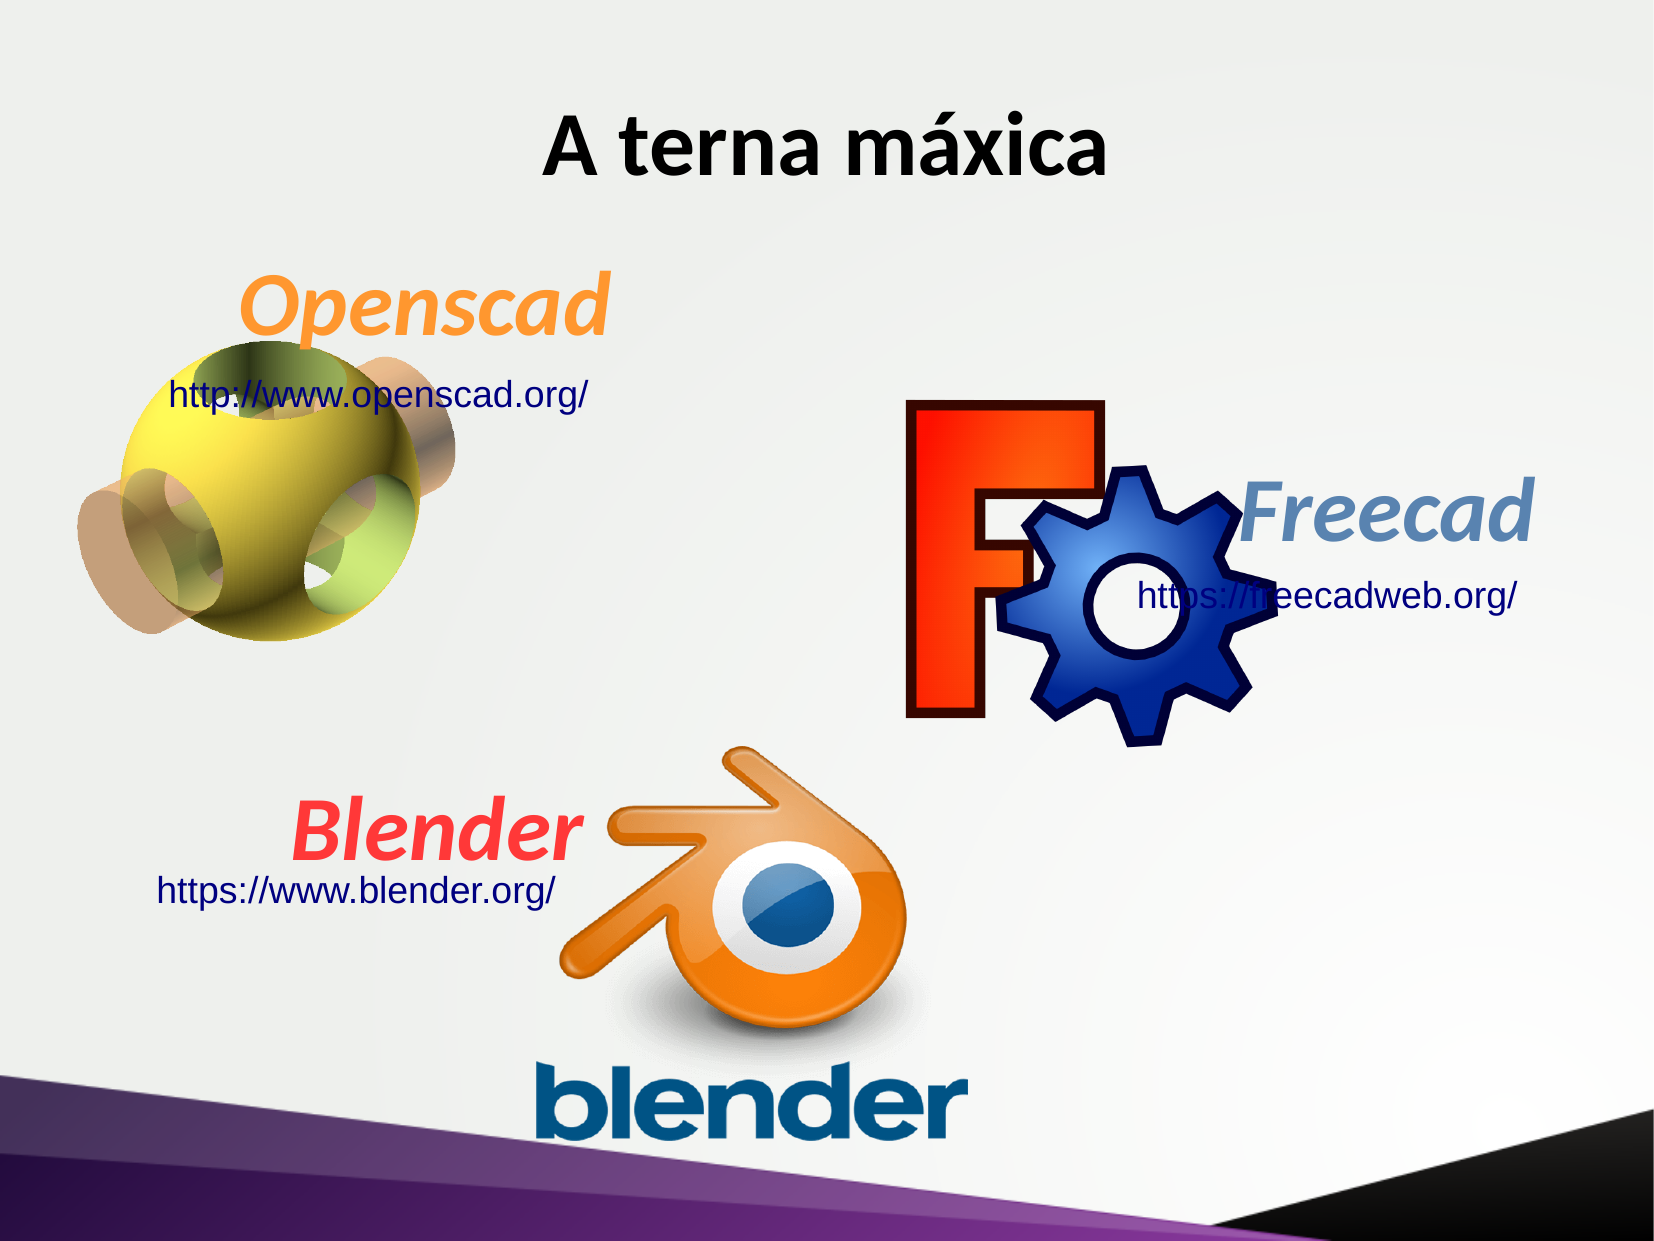

# A terna máxica
Openscad
http://www.openscad.org/
Freecad
https://freecadweb.org/
Blender
https://www.blender.org/